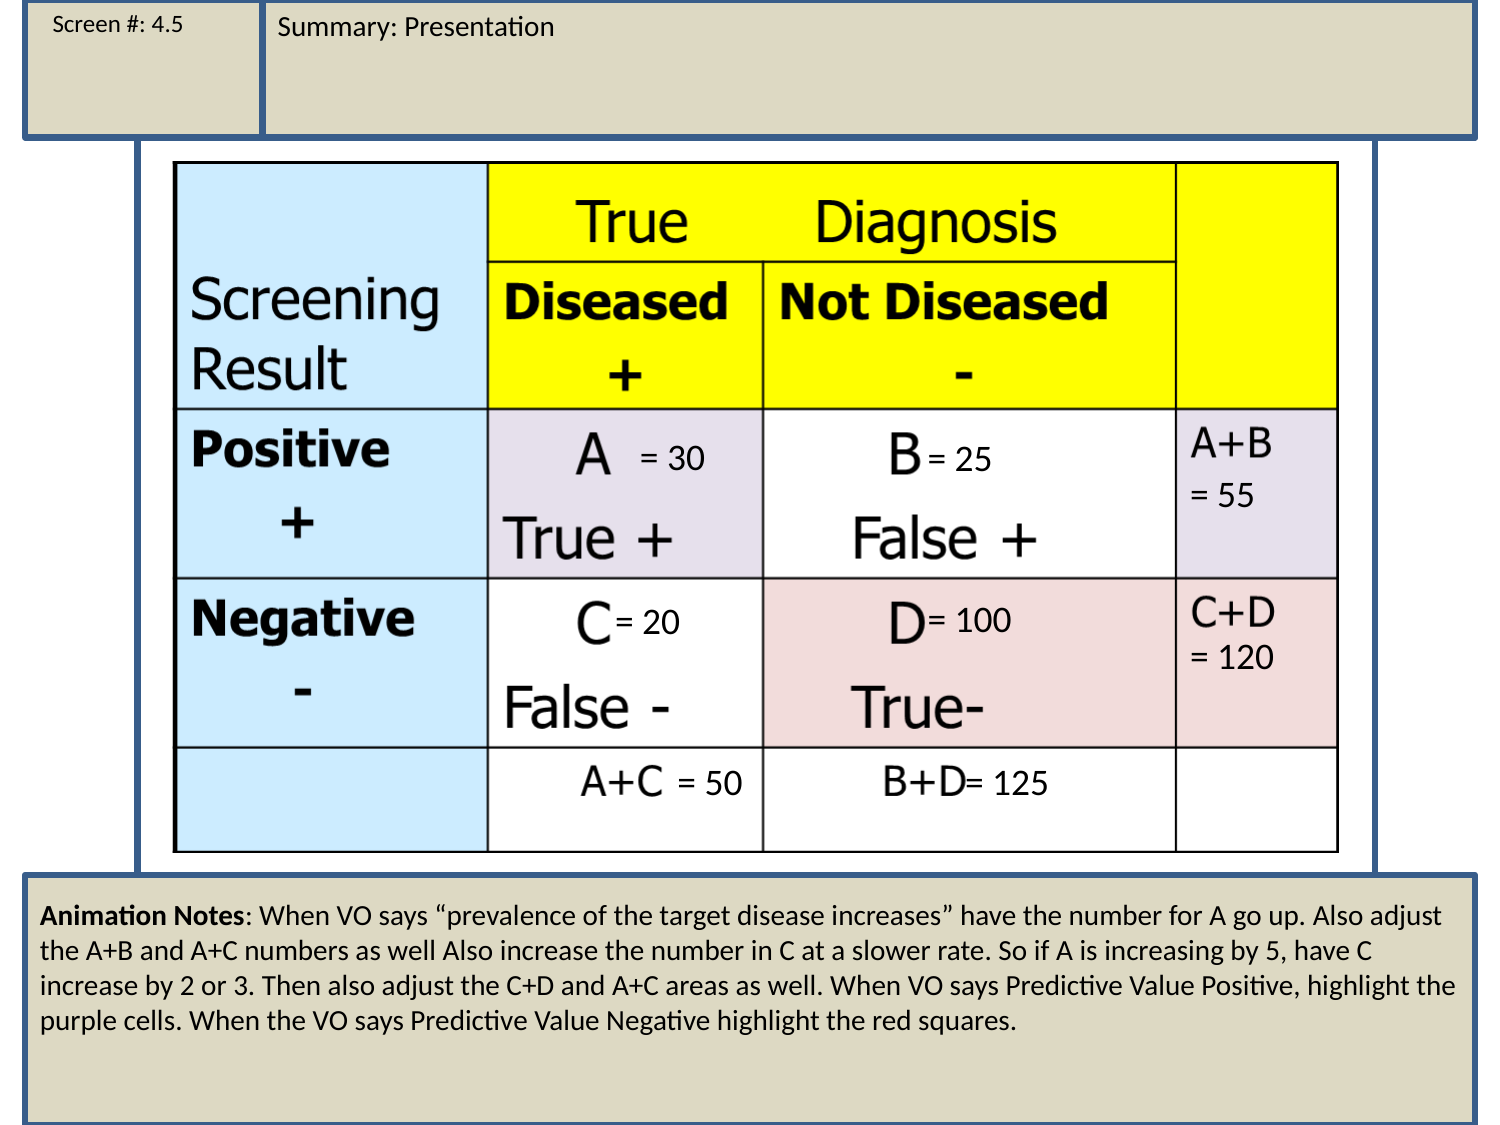

Screen #: 4.5
Summary: Presentation
= 30
= 25
= 55
= 100
= 20
= 120
= 50
= 125
Animation Notes: When VO says “prevalence of the target disease increases” have the number for A go up. Also adjust the A+B and A+C numbers as well Also increase the number in C at a slower rate. So if A is increasing by 5, have C increase by 2 or 3. Then also adjust the C+D and A+C areas as well. When VO says Predictive Value Positive, highlight the purple cells. When the VO says Predictive Value Negative highlight the red squares.